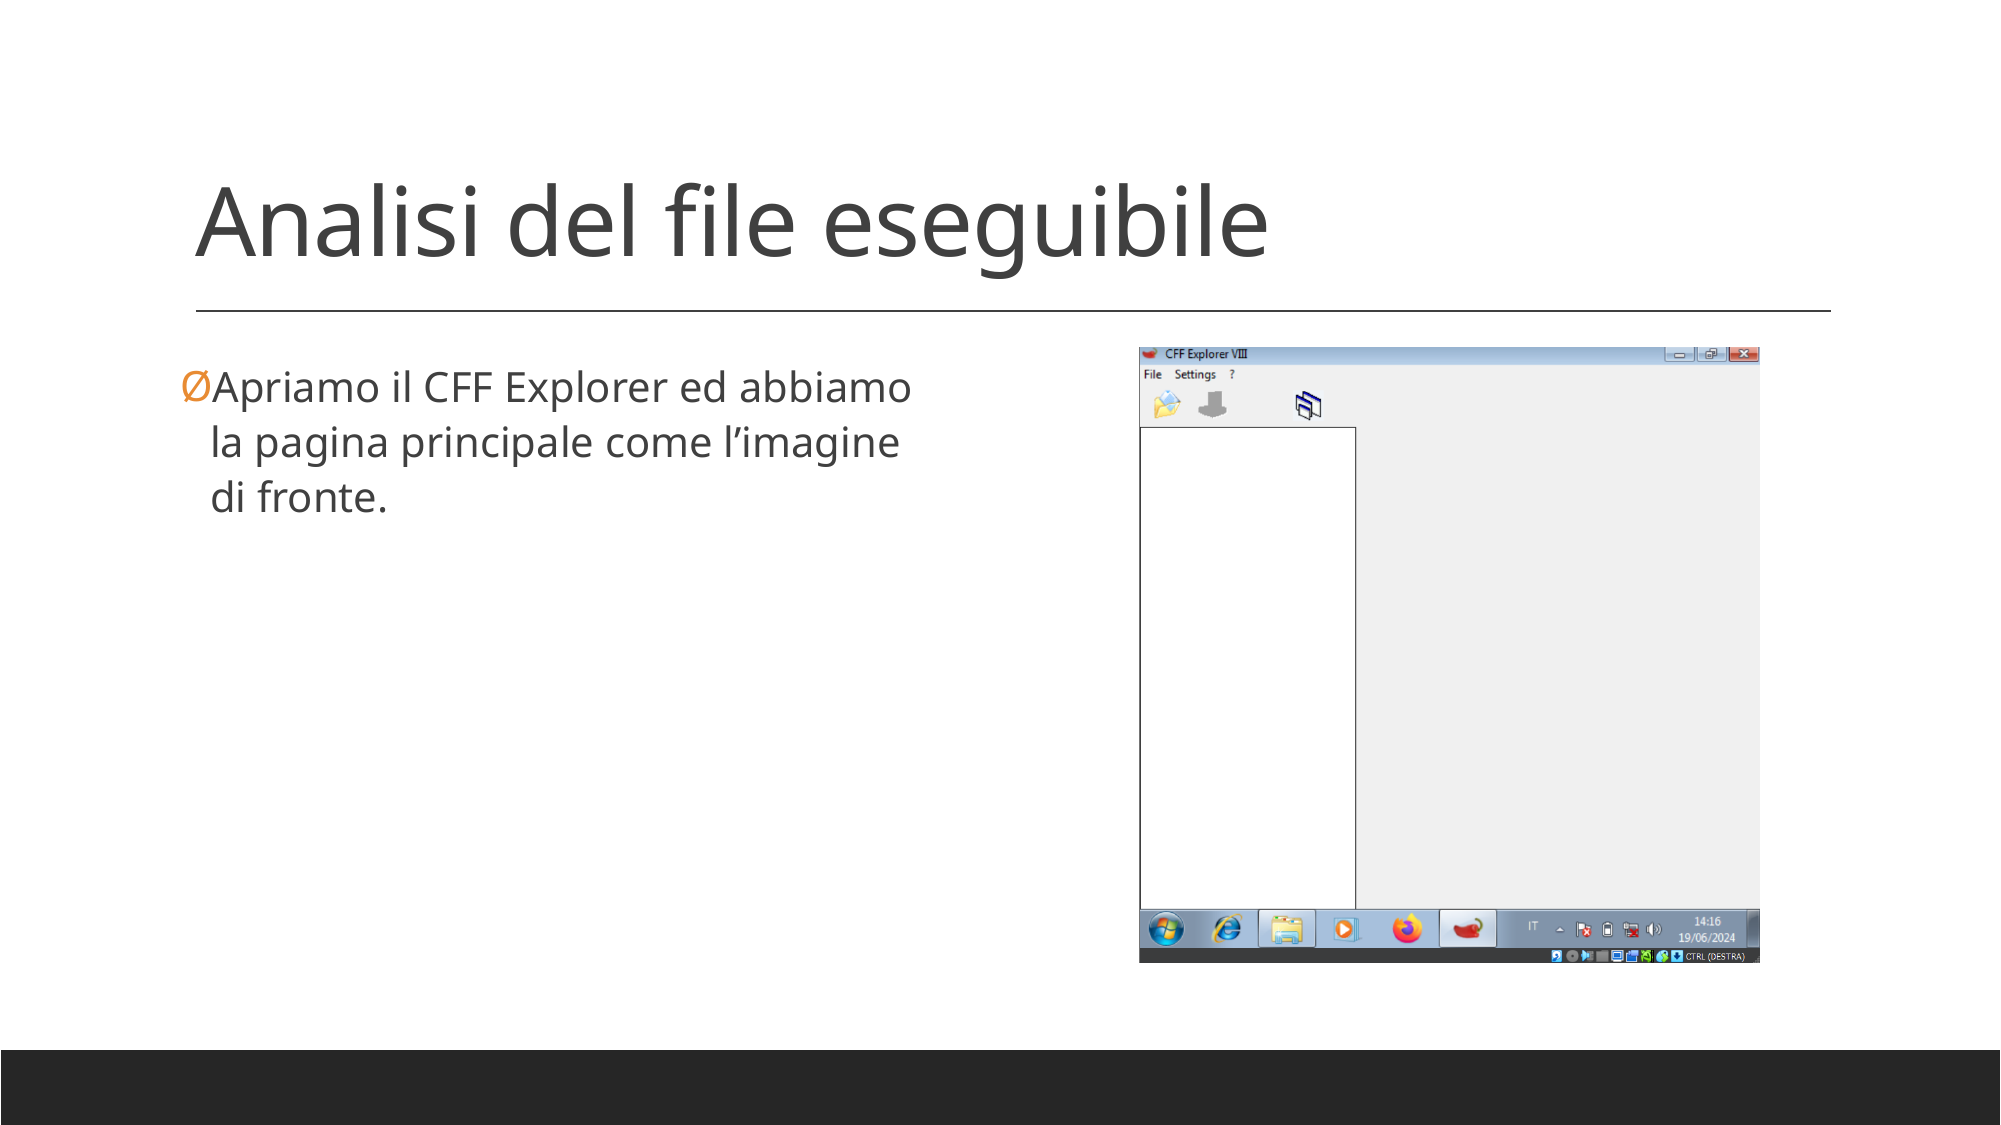

# Analisi del file eseguibile
Apriamo il CFF Explorer ed abbiamo la pagina principale come l’imagine di fronte.